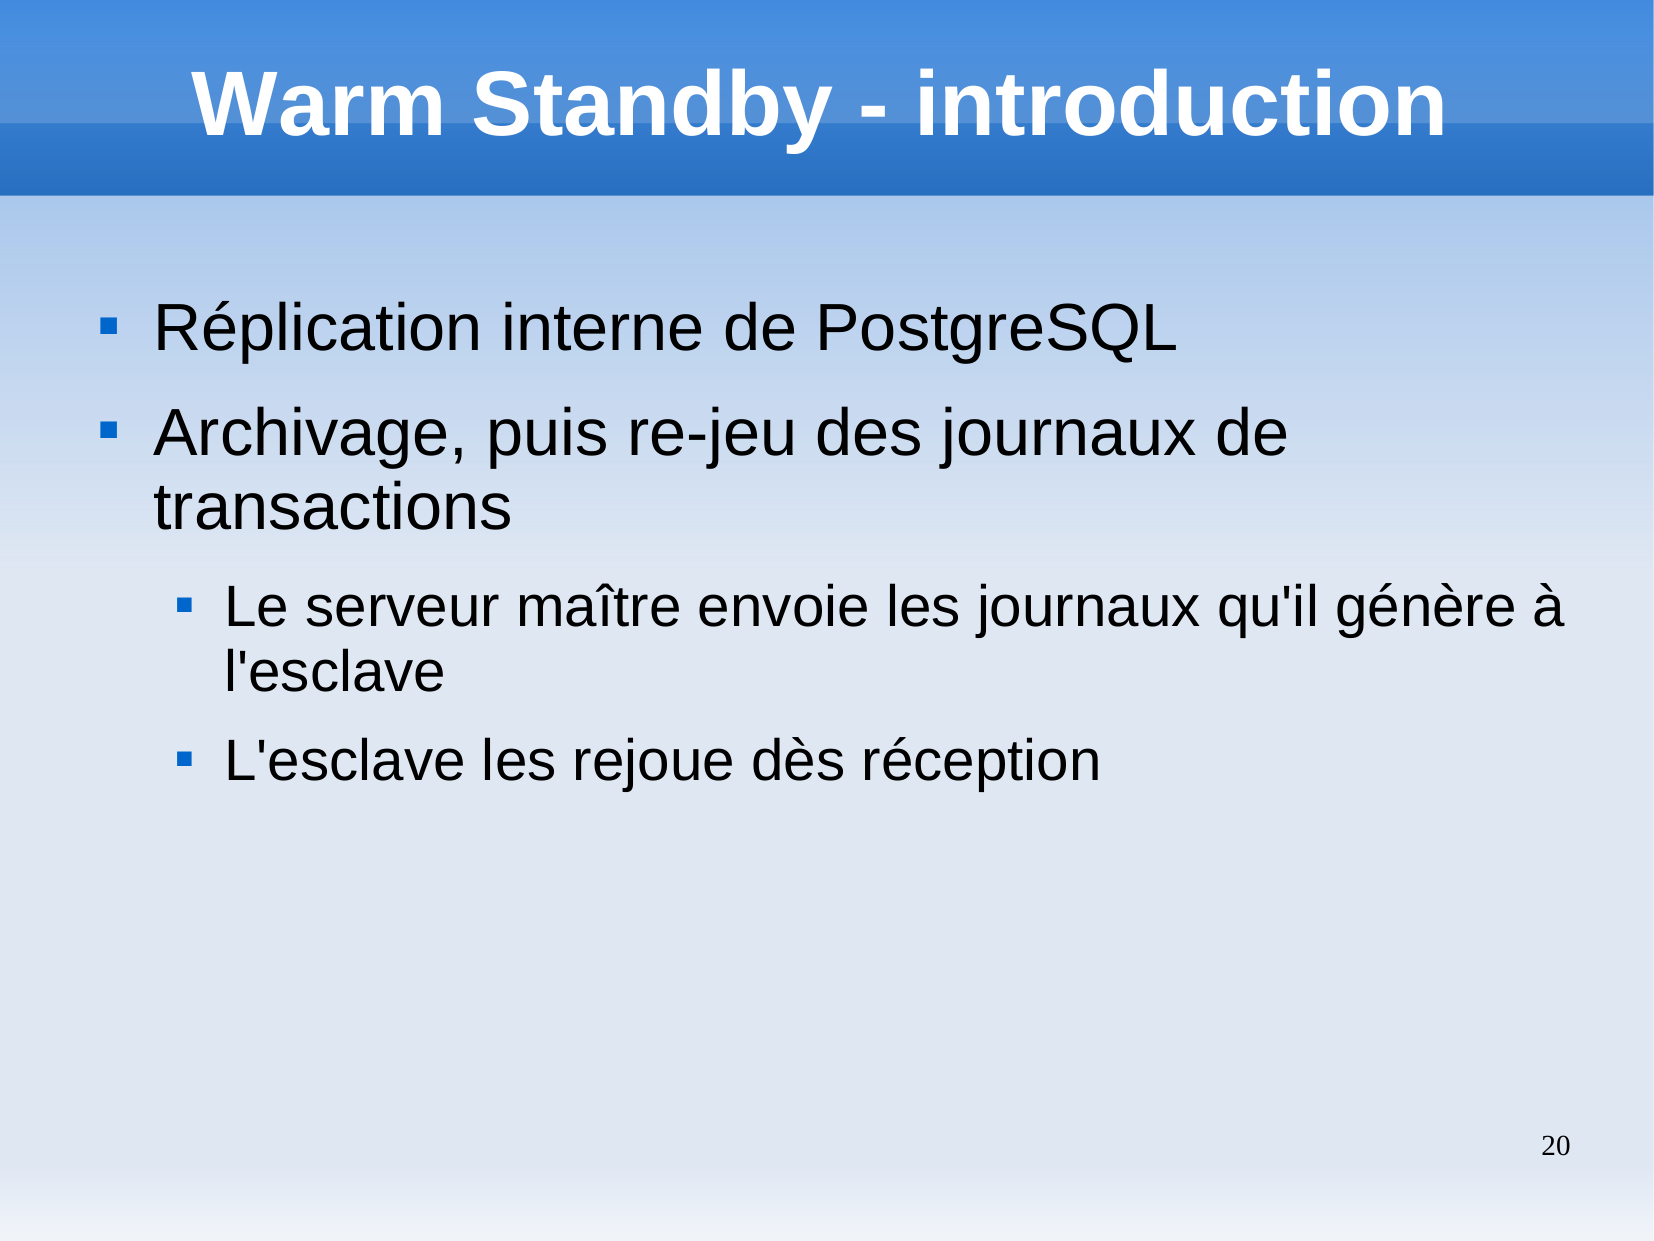

# Warm Standby - introduction
Réplication interne de PostgreSQL
Archivage, puis re-jeu des journaux de transactions
Le serveur maître envoie les journaux qu'il génère à l'esclave
L'esclave les rejoue dès réception
20